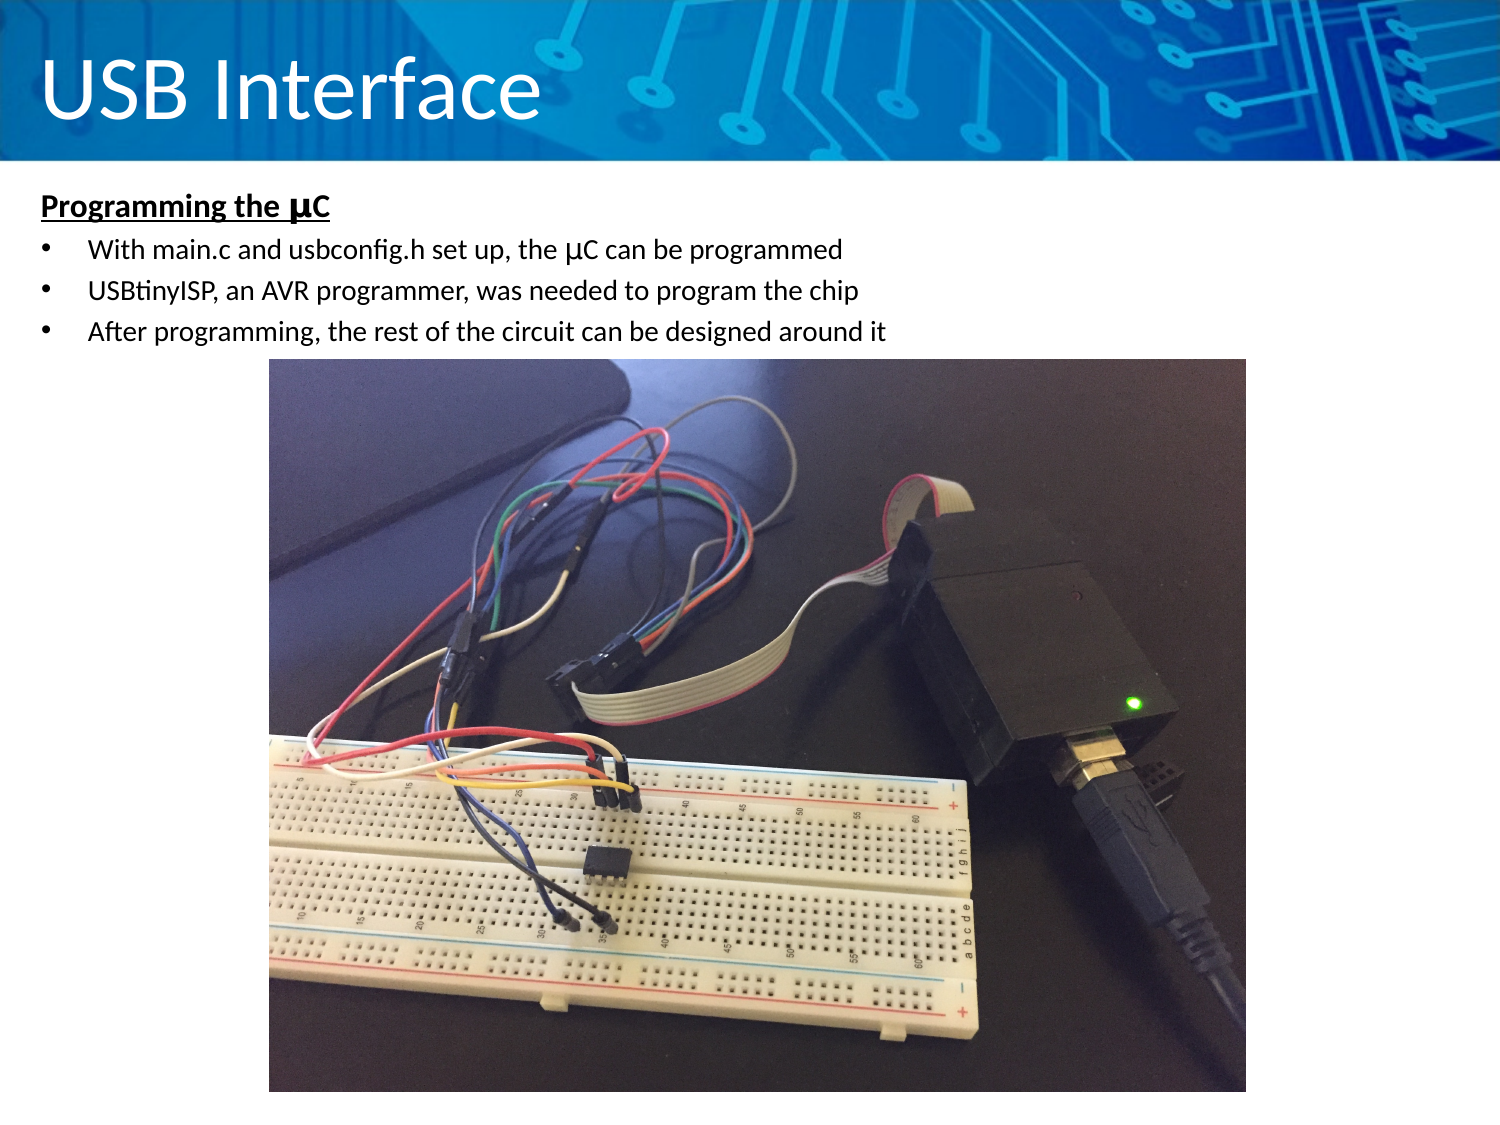

# USB Interface
Programming the μC
With main.c and usbconfig.h set up, the μC can be programmed
USBtinyISP, an AVR programmer, was needed to program the chip
After programming, the rest of the circuit can be designed around it